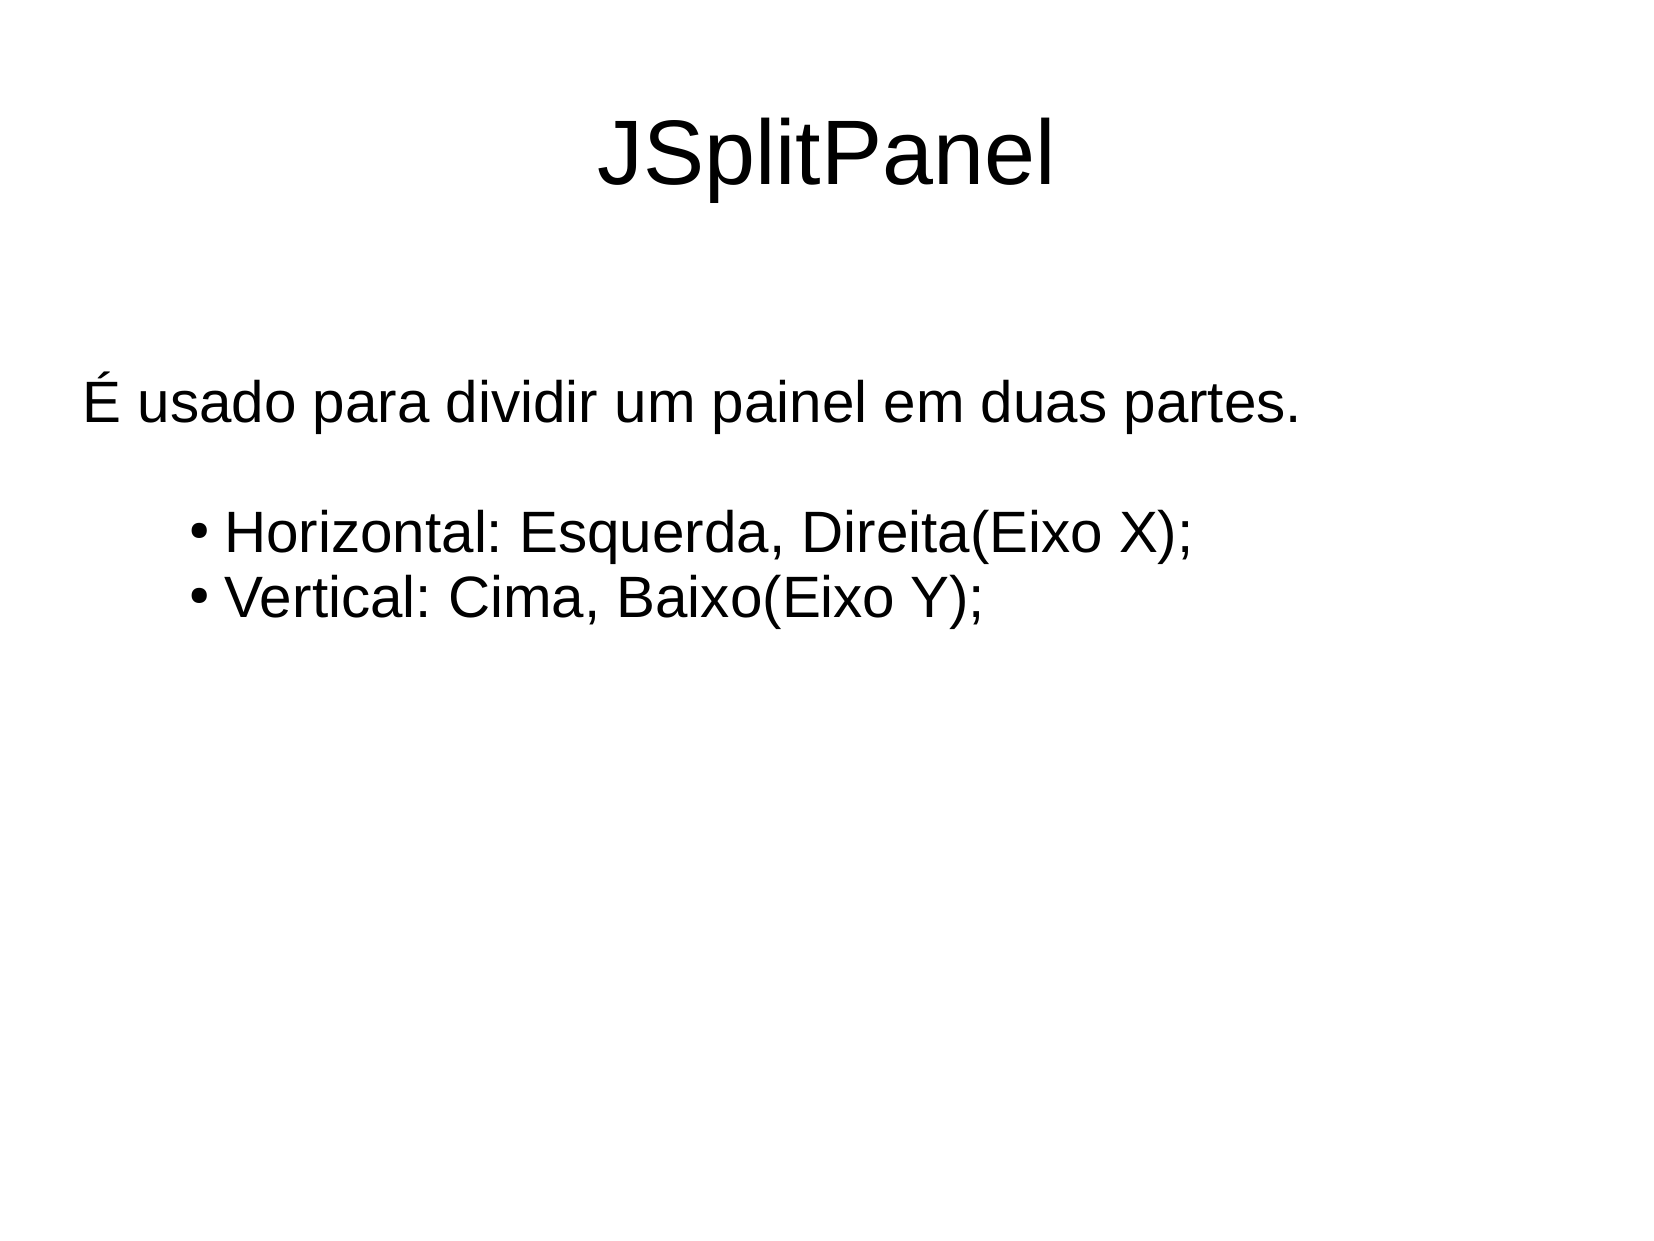

# JSplitPanel
É usado para dividir um painel em duas partes.
Horizontal: Esquerda, Direita(Eixo X);
Vertical: Cima, Baixo(Eixo Y);